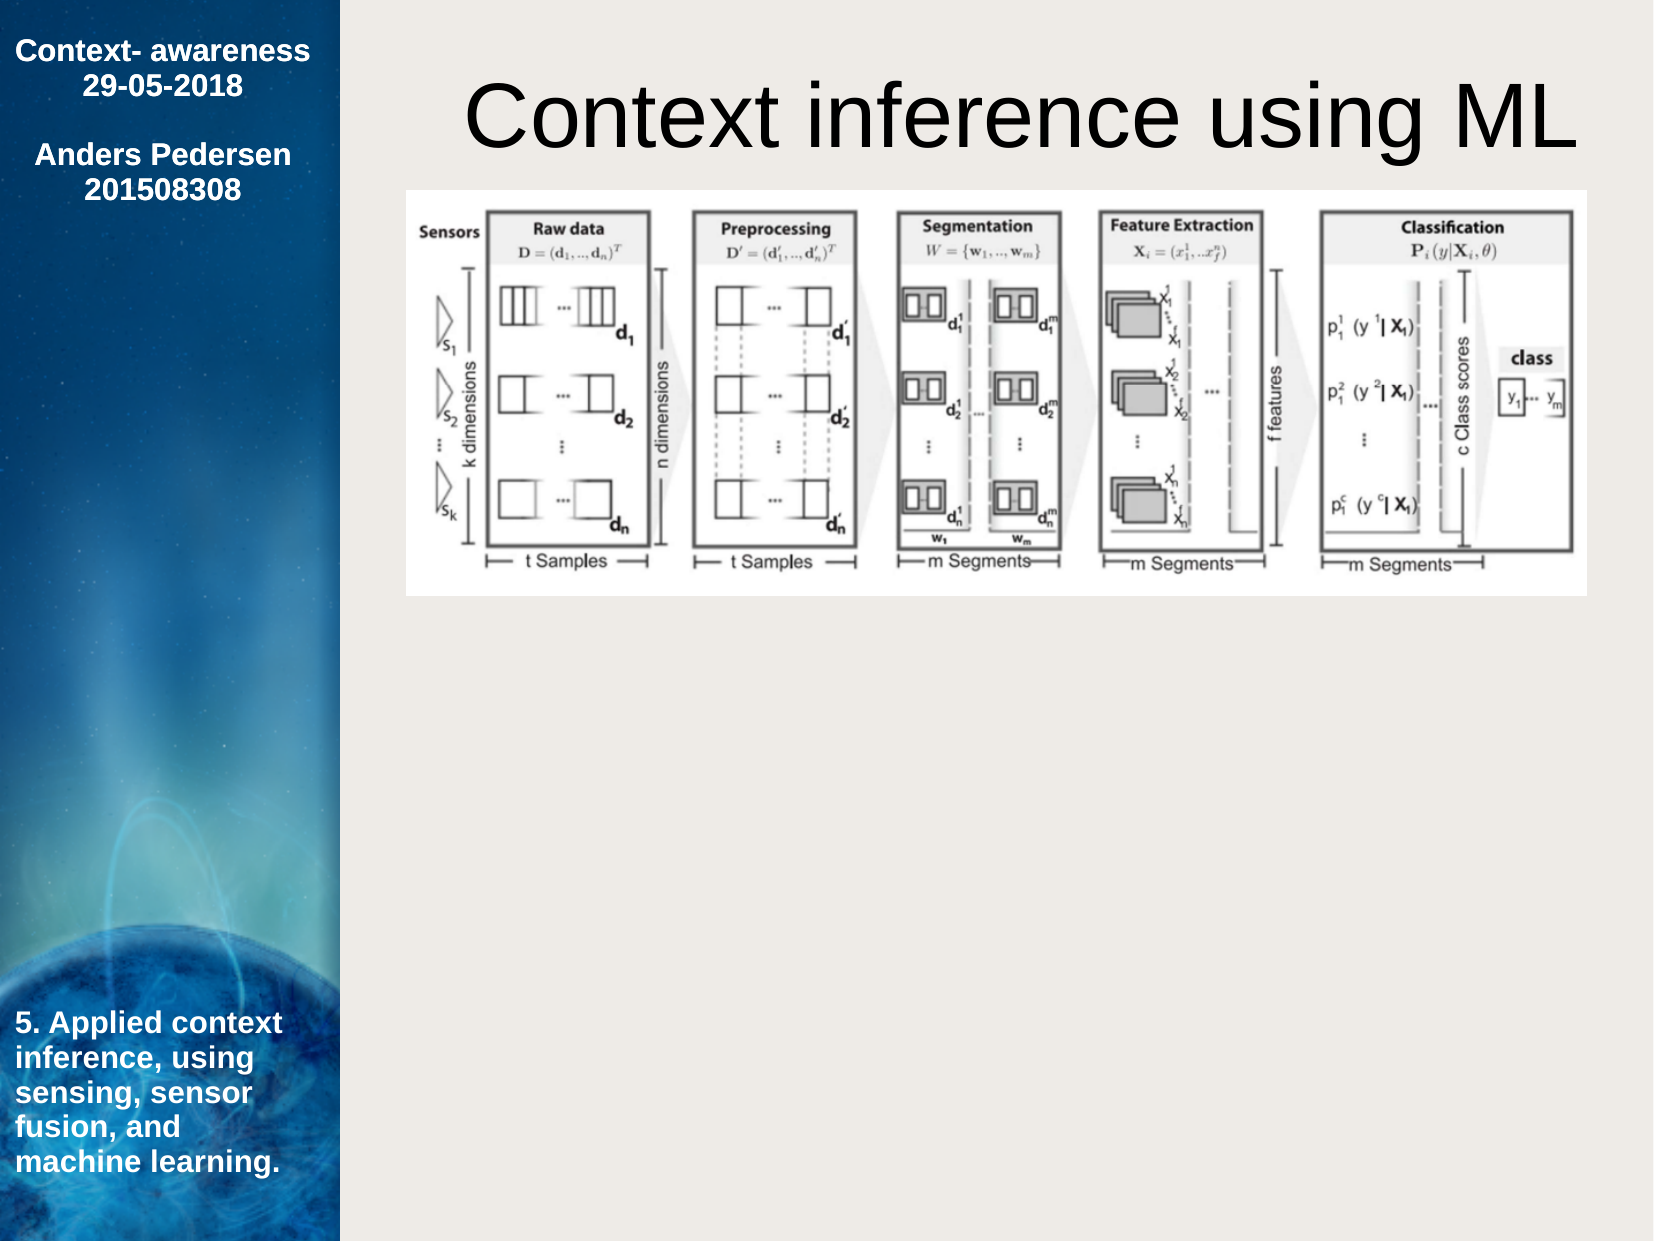

Context- awareness
29-05-2018
Anders Pedersen
201508308
Context- awareness
29-05-2018
Anders Pedersen
201508308
5. Applied context inference, using sensing, sensor fusion, and machine learning.
# Agenda
Context inference using ML